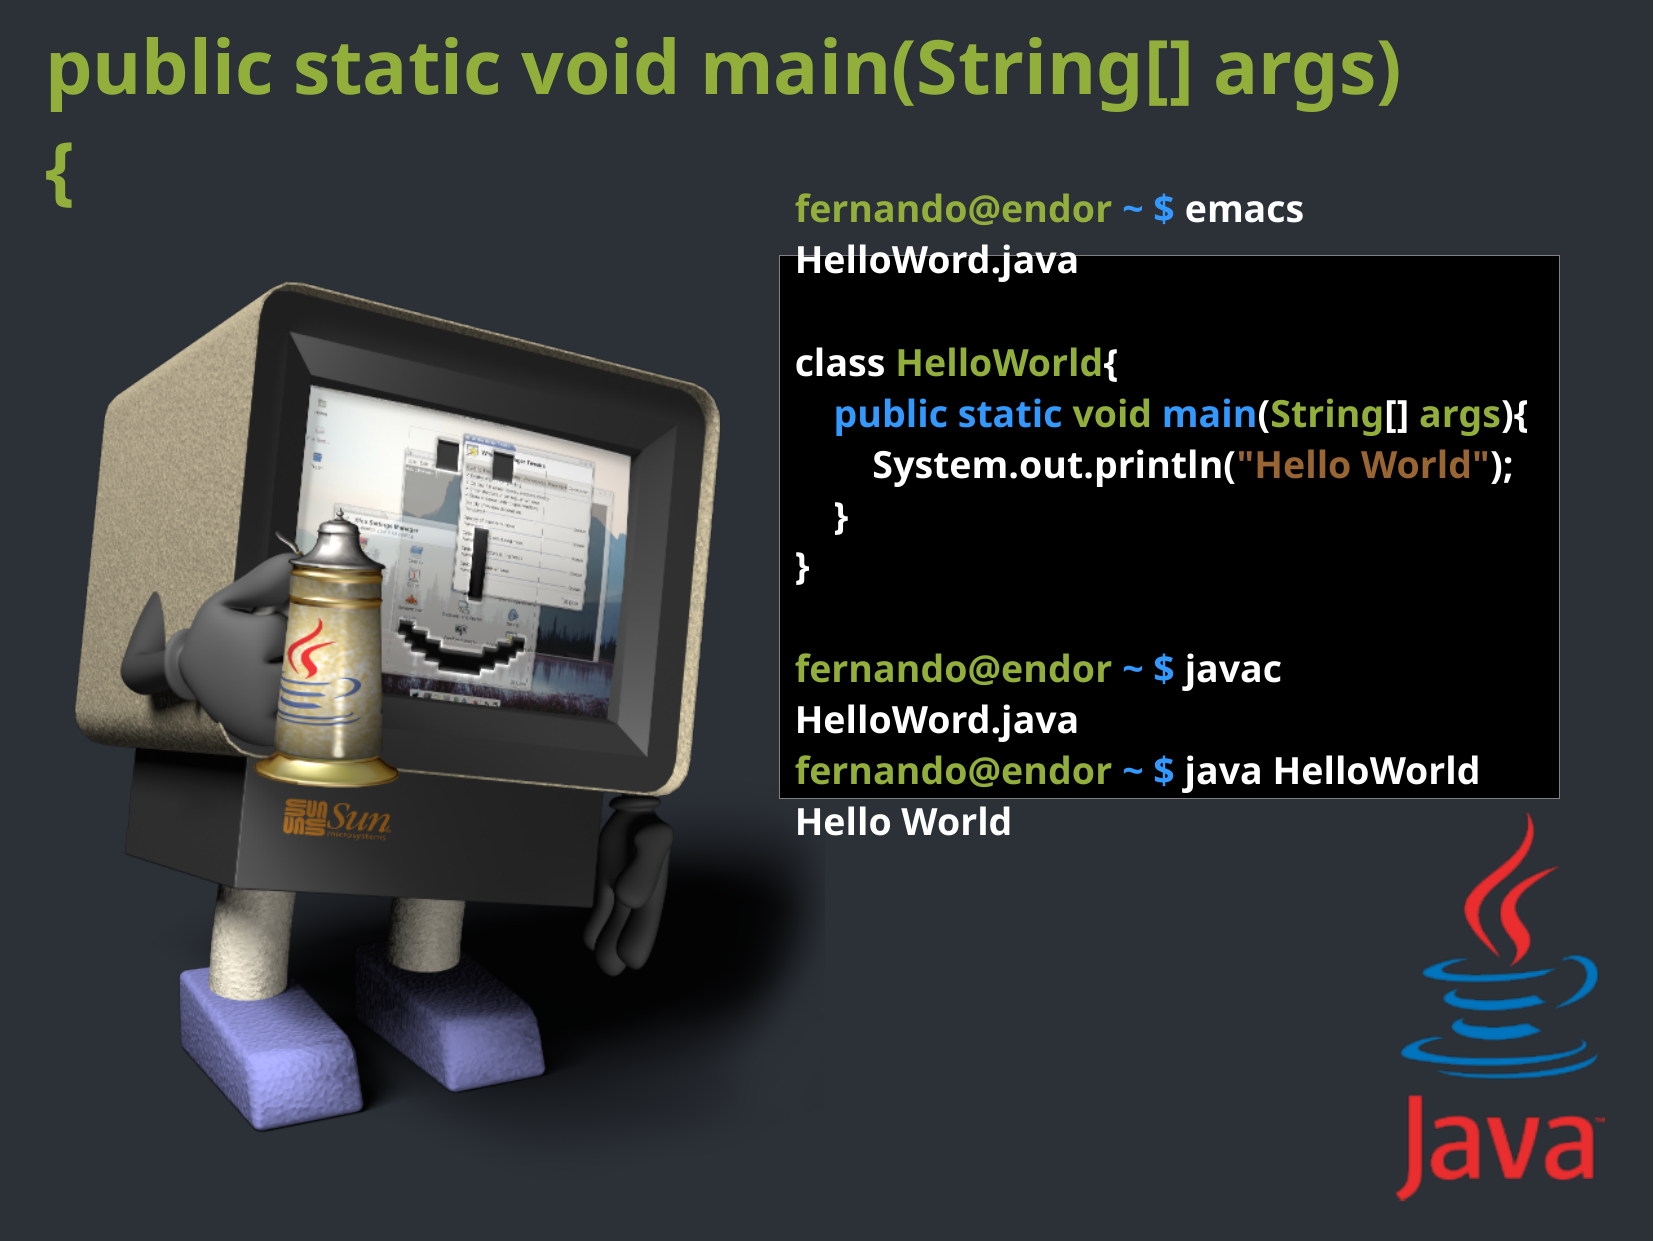

# public static void main(String[] args) {
fernando@endor ~ $ emacs HelloWord.java
class HelloWorld{
 public static void main(String[] args){
 System.out.println("Hello World");
 }
}
fernando@endor ~ $ javac HelloWord.java
fernando@endor ~ $ java HelloWorld
Hello World